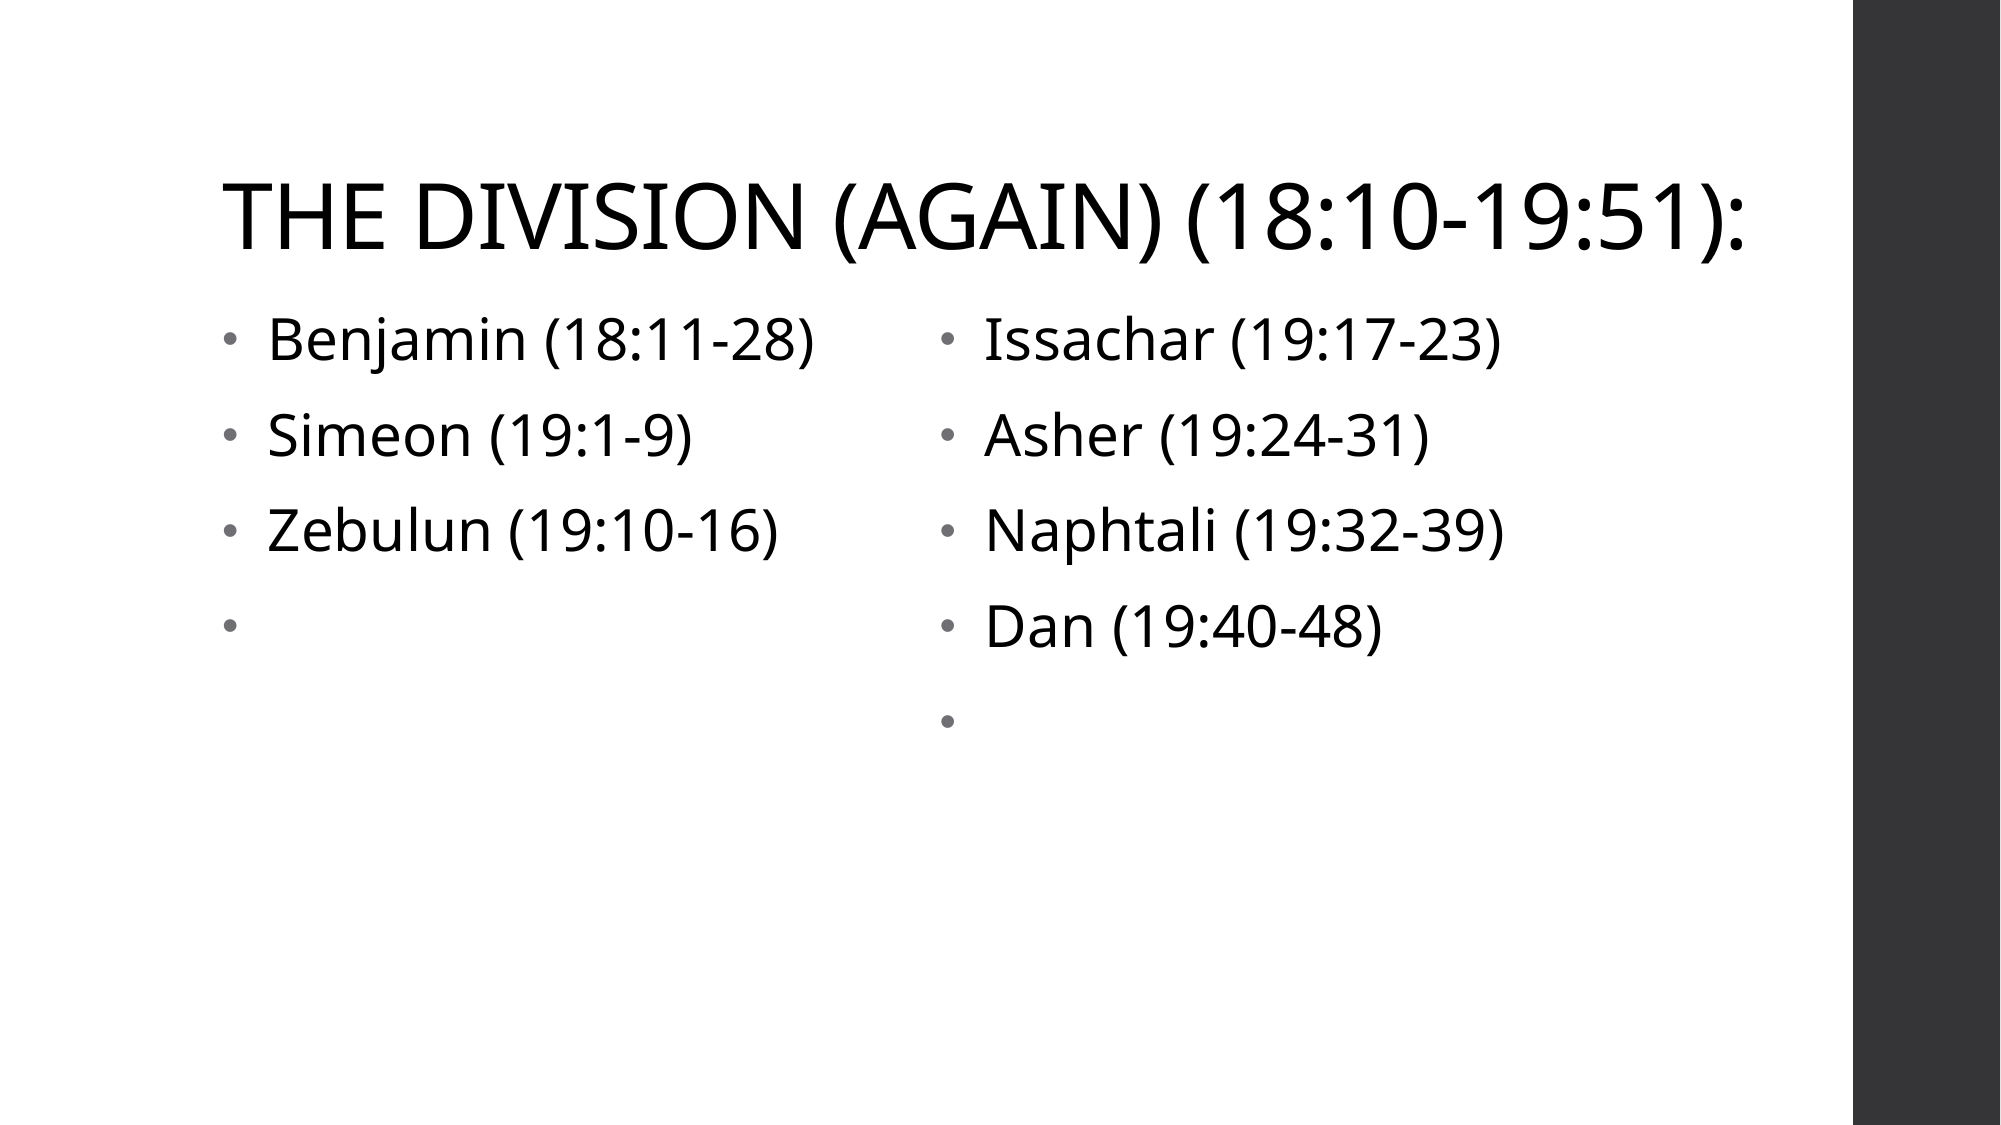

# THE DIVISION (AGAIN) (18:10-19:51):
 Benjamin (18:11-28)
 Simeon (19:1-9)
 Zebulun (19:10-16)
 Issachar (19:17-23)
 Asher (19:24-31)
 Naphtali (19:32-39)
 Dan (19:40-48)